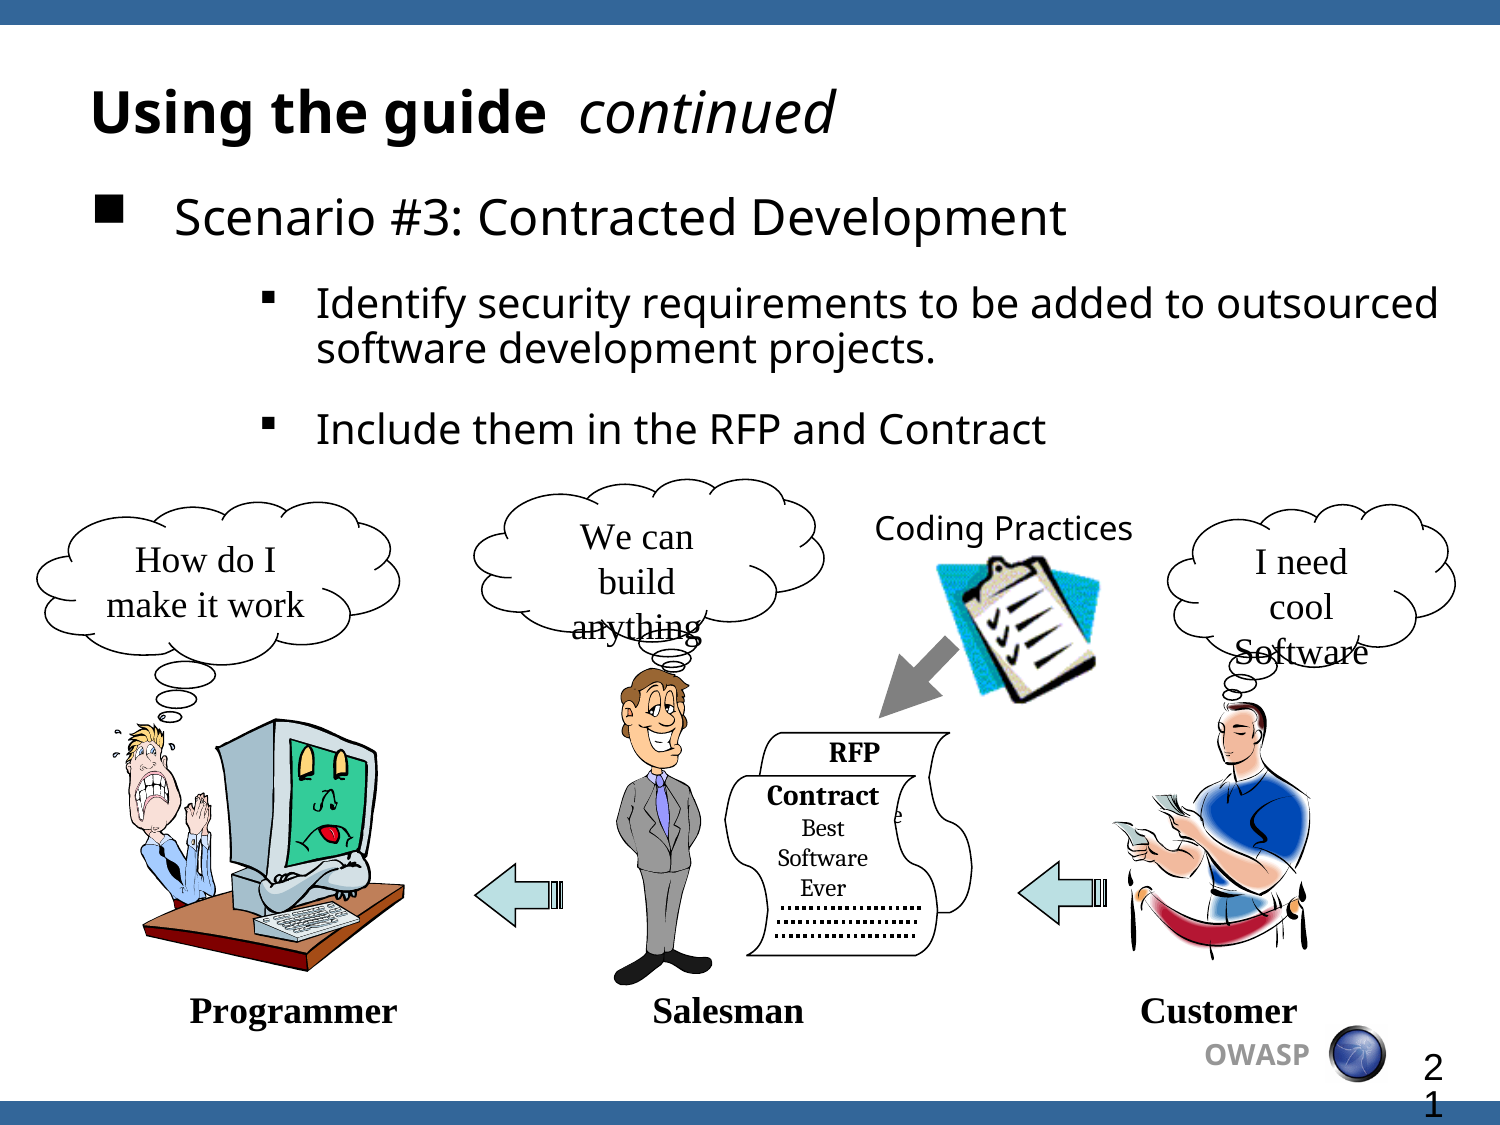

# Using the guide continued
Scenario #3: Contracted Development
Identify security requirements to be added to outsourced software development projects.
Include them in the RFP and Contract
We can build anything
Coding Practices
How do I make it work
I need cool Software
RFP
Best Software Ever
Contract Best Software Ever
Programmer
Salesman
Customer
21